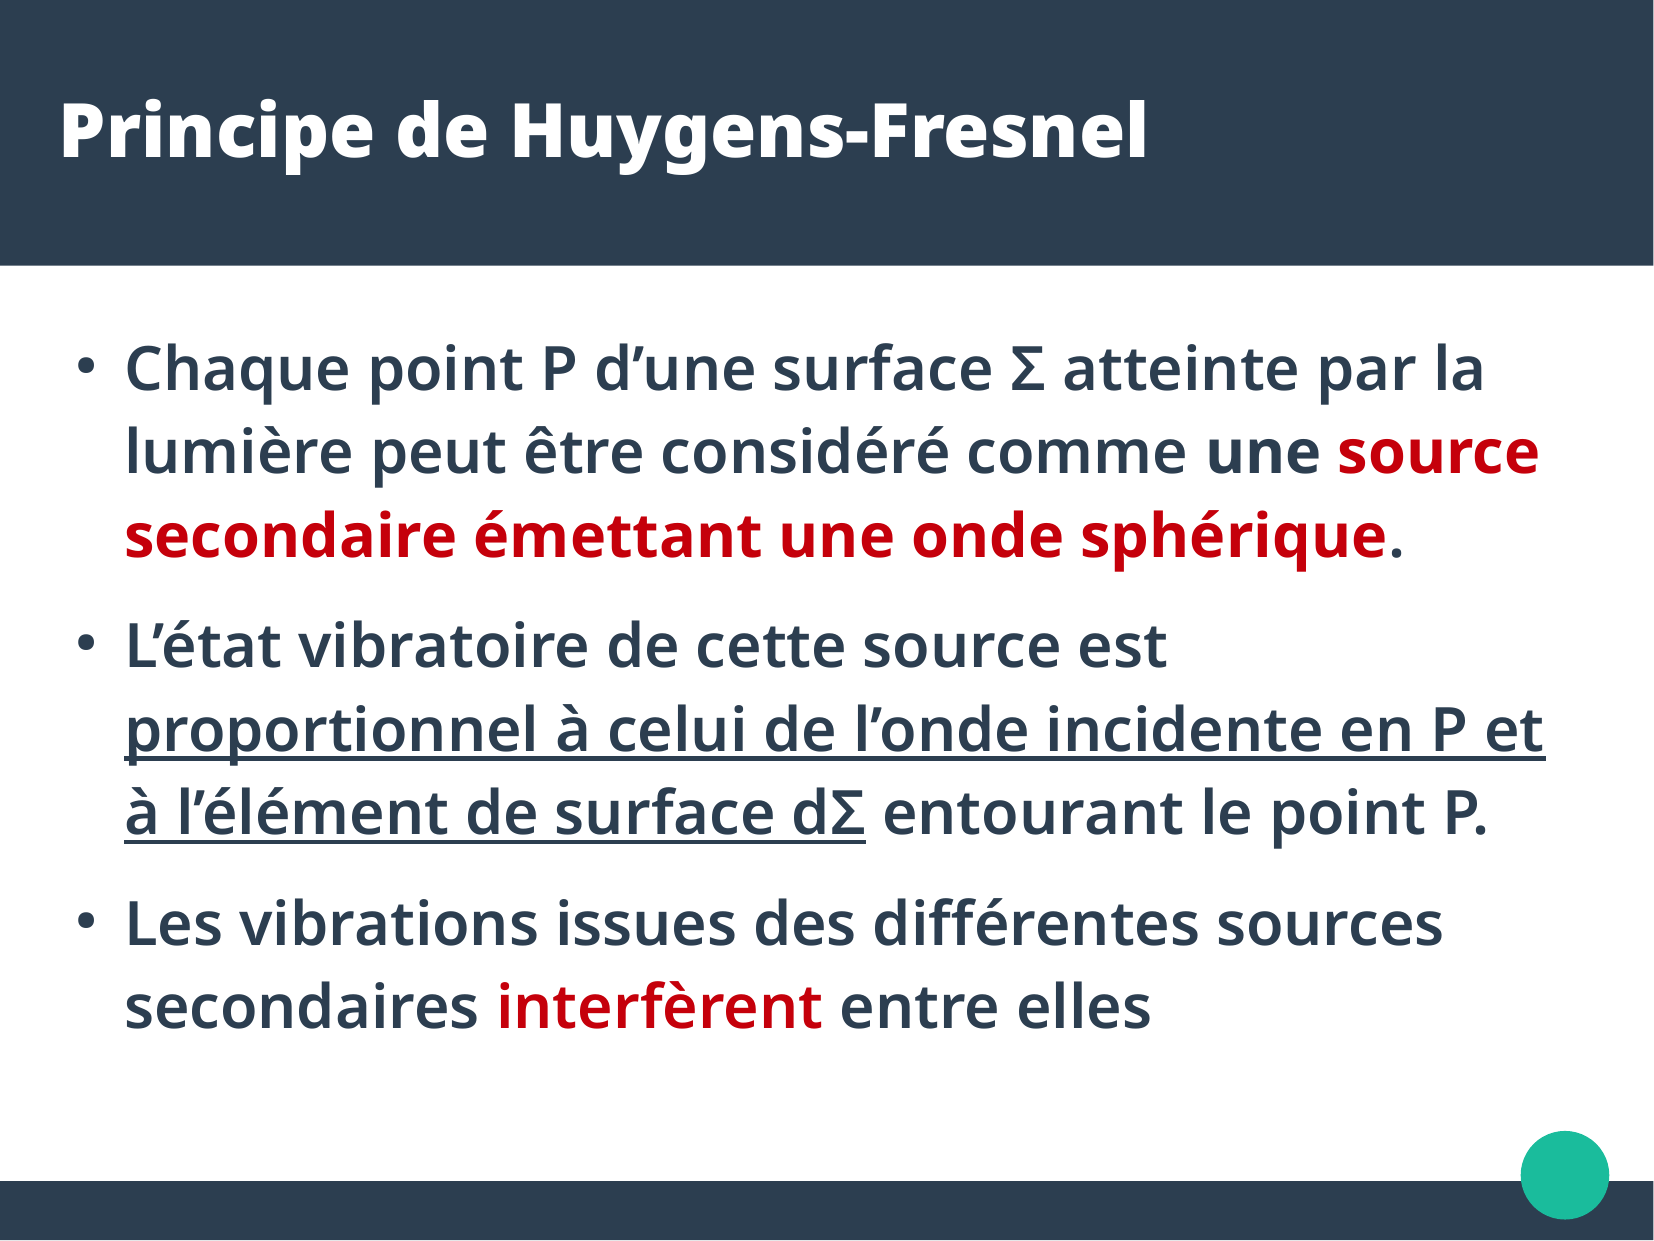

# Principe de Huygens-Fresnel
Chaque point P d’une surface Σ atteinte par la lumière peut être considéré comme une source secondaire émettant une onde sphérique.
L’état vibratoire de cette source est proportionnel à celui de l’onde incidente en P et à l’élément de surface dΣ entourant le point P.
Les vibrations issues des différentes sources secondaires interfèrent entre elles